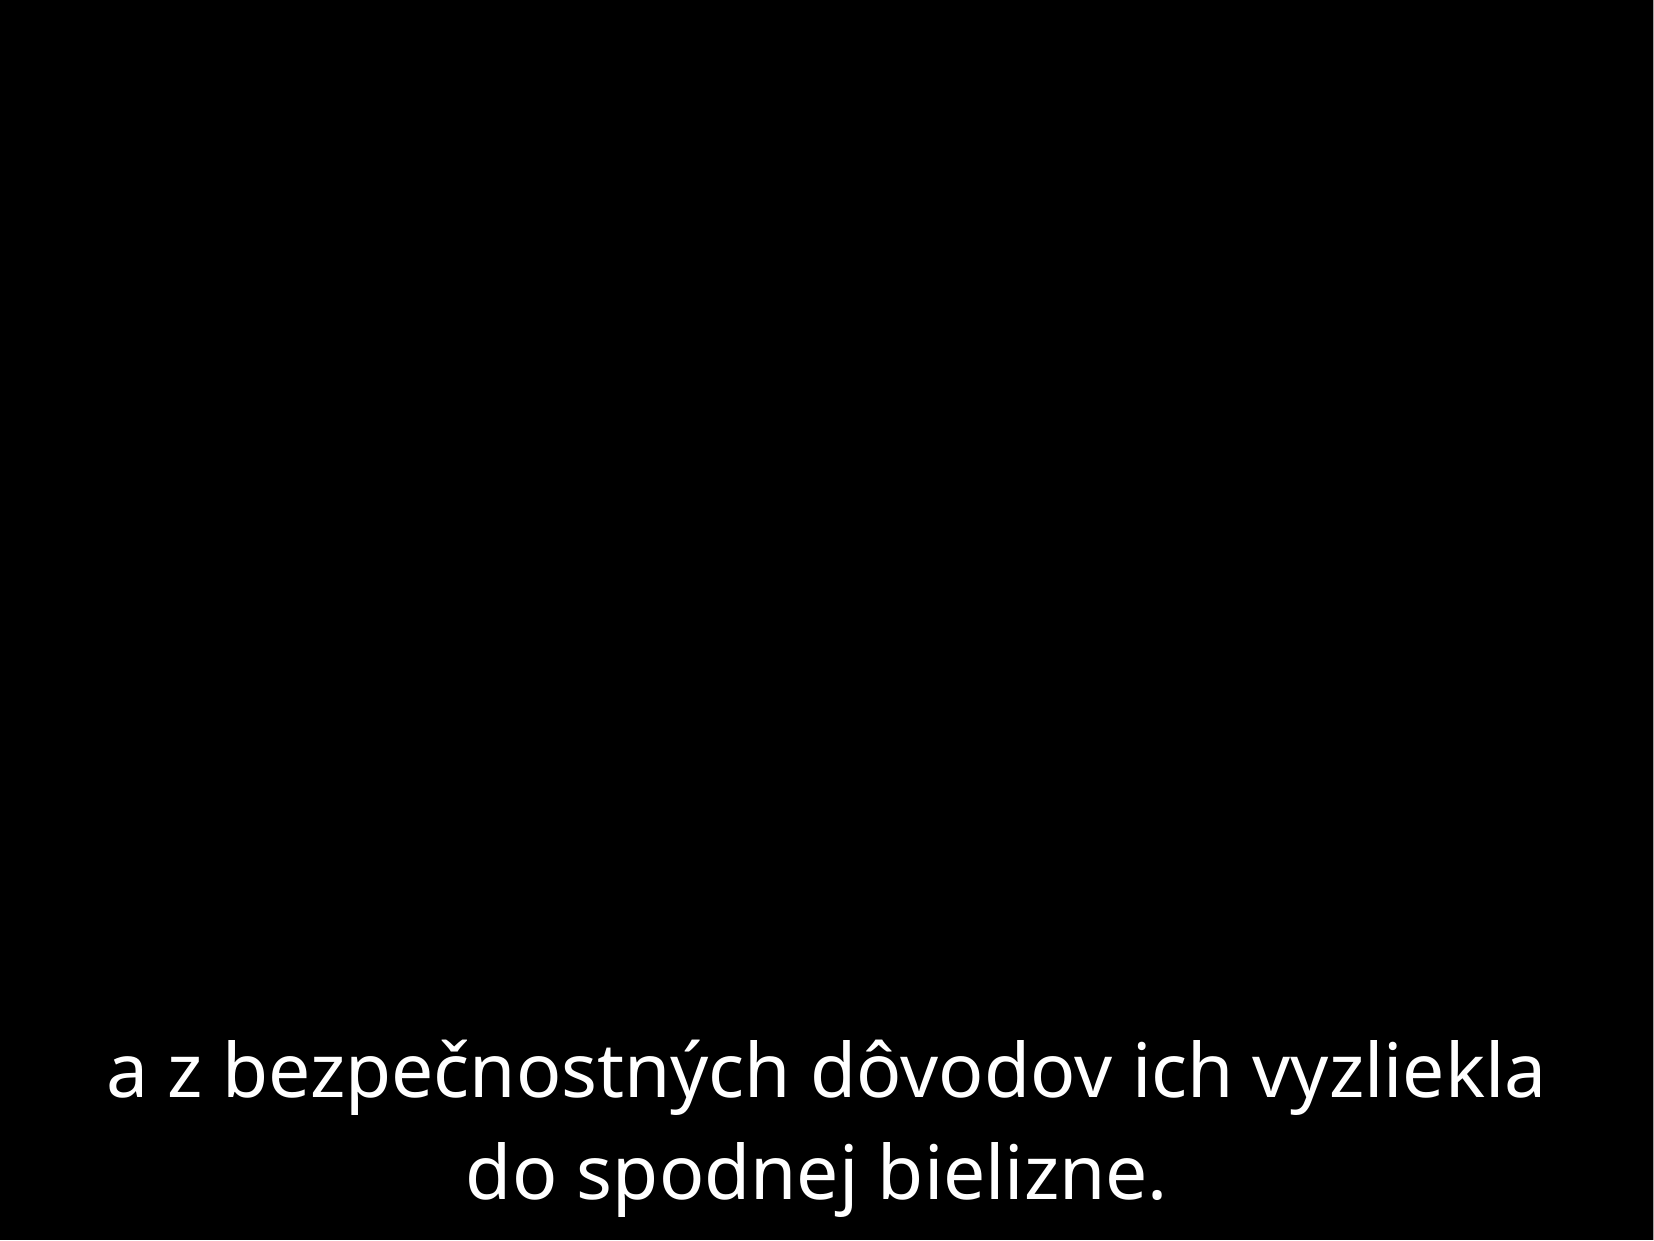

# a z bezpečnostných dôvodov ich vyzliekla do spodnej bielizne.